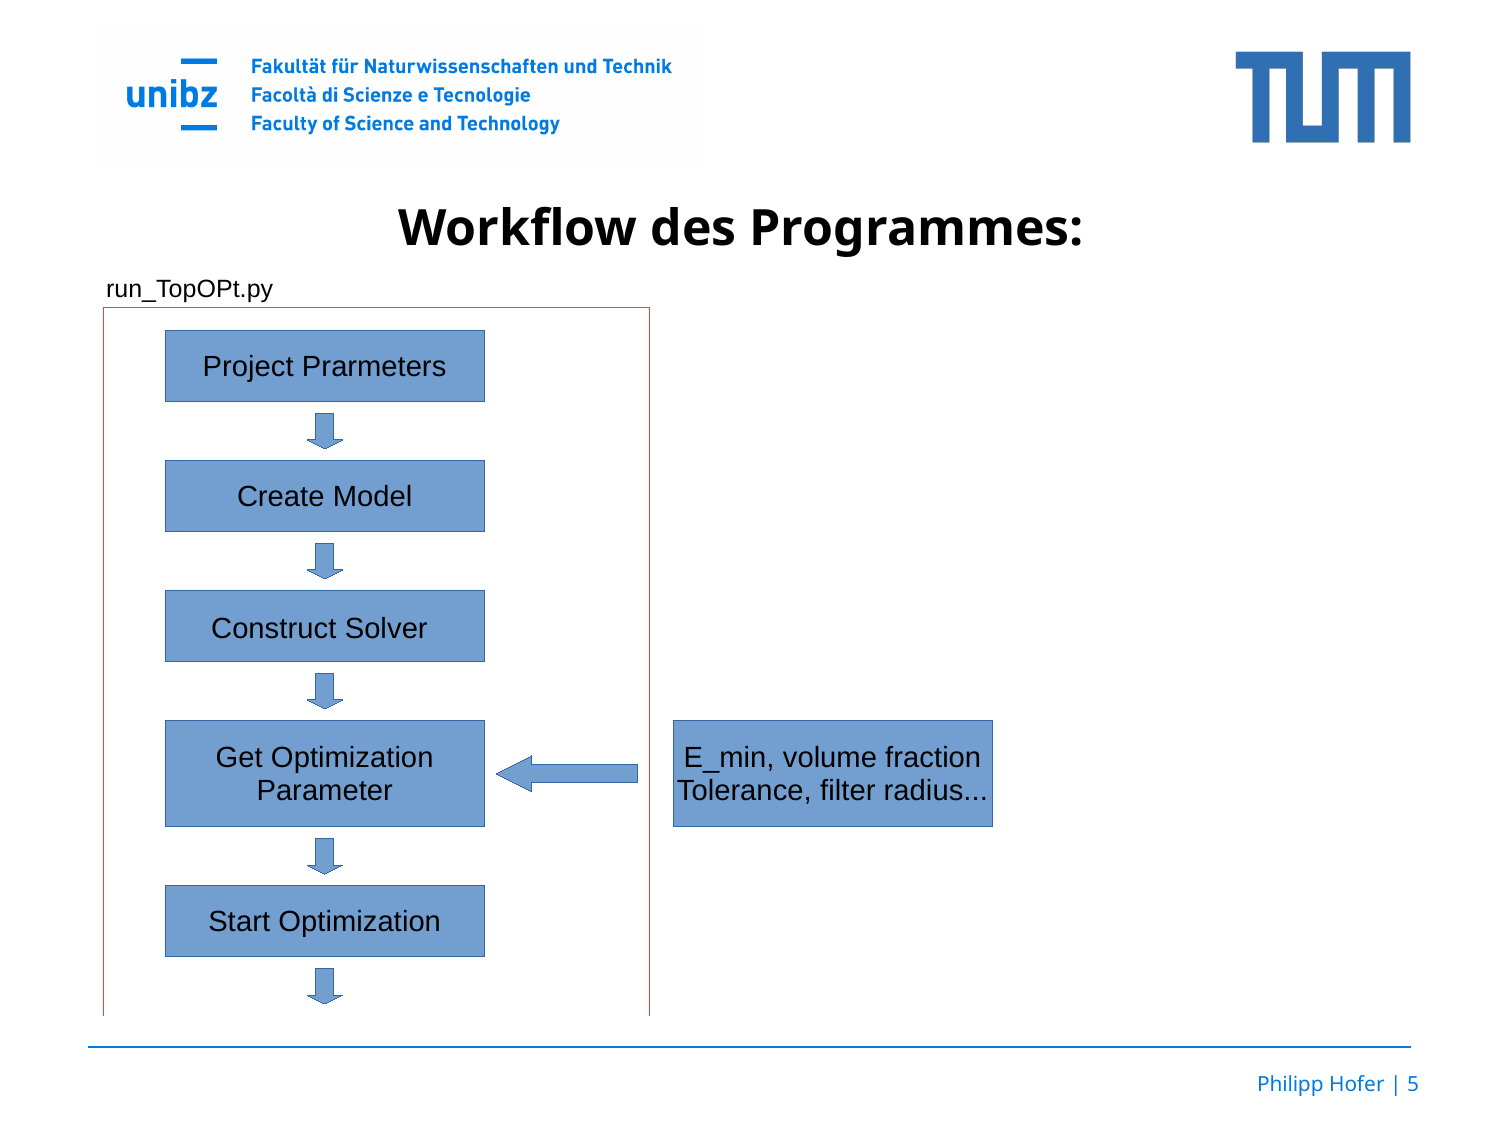

Workflow des Programmes:
run_TopOPt.py
Project Prarmeters
Project Prarmeters
Create Model
Construct Solver
Get Optimization
Parameter
E_min, volume fraction
Tolerance, filter radius...
Start Optimization